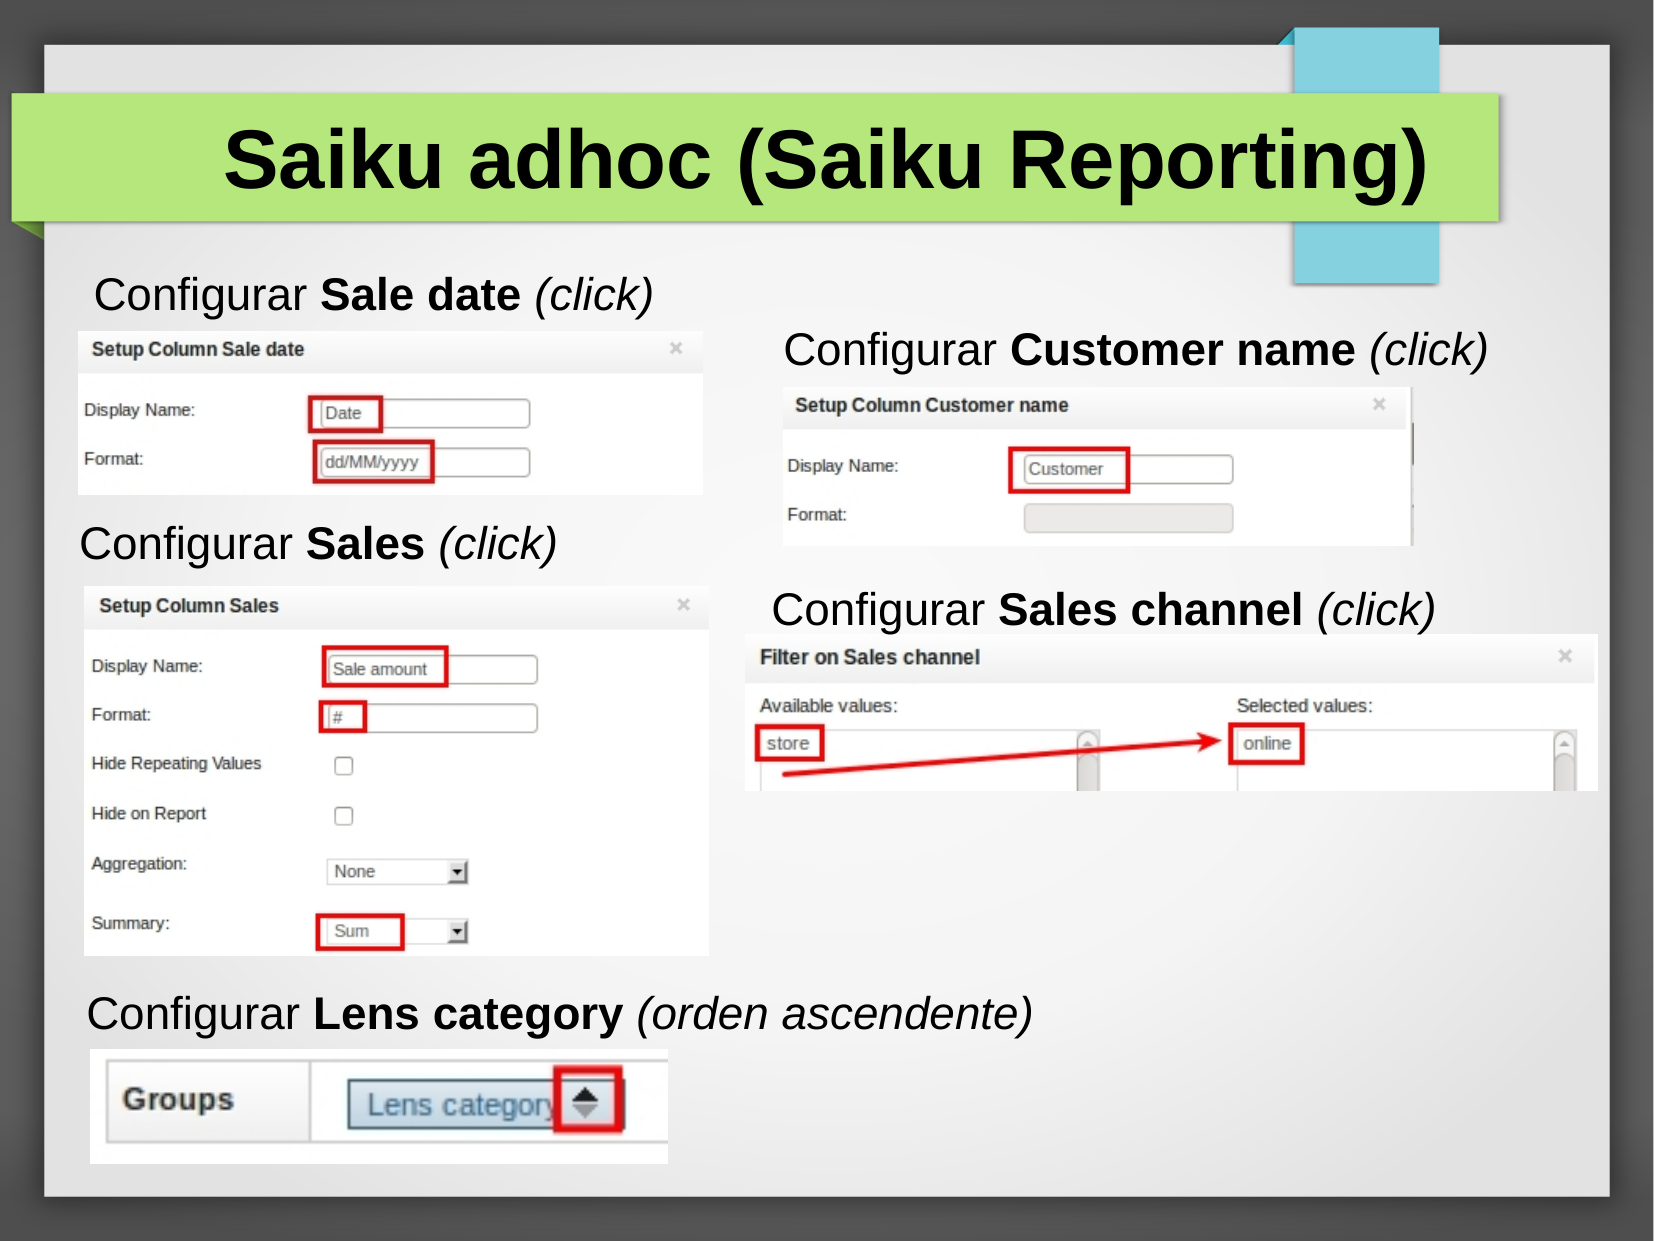

# Saiku adhoc (Saiku Reporting)
Configurar Sale date (click)
Configurar Customer name (click)
Configurar Sales (click)
Configurar Sales channel (click)
Configurar Lens category (orden ascendente)